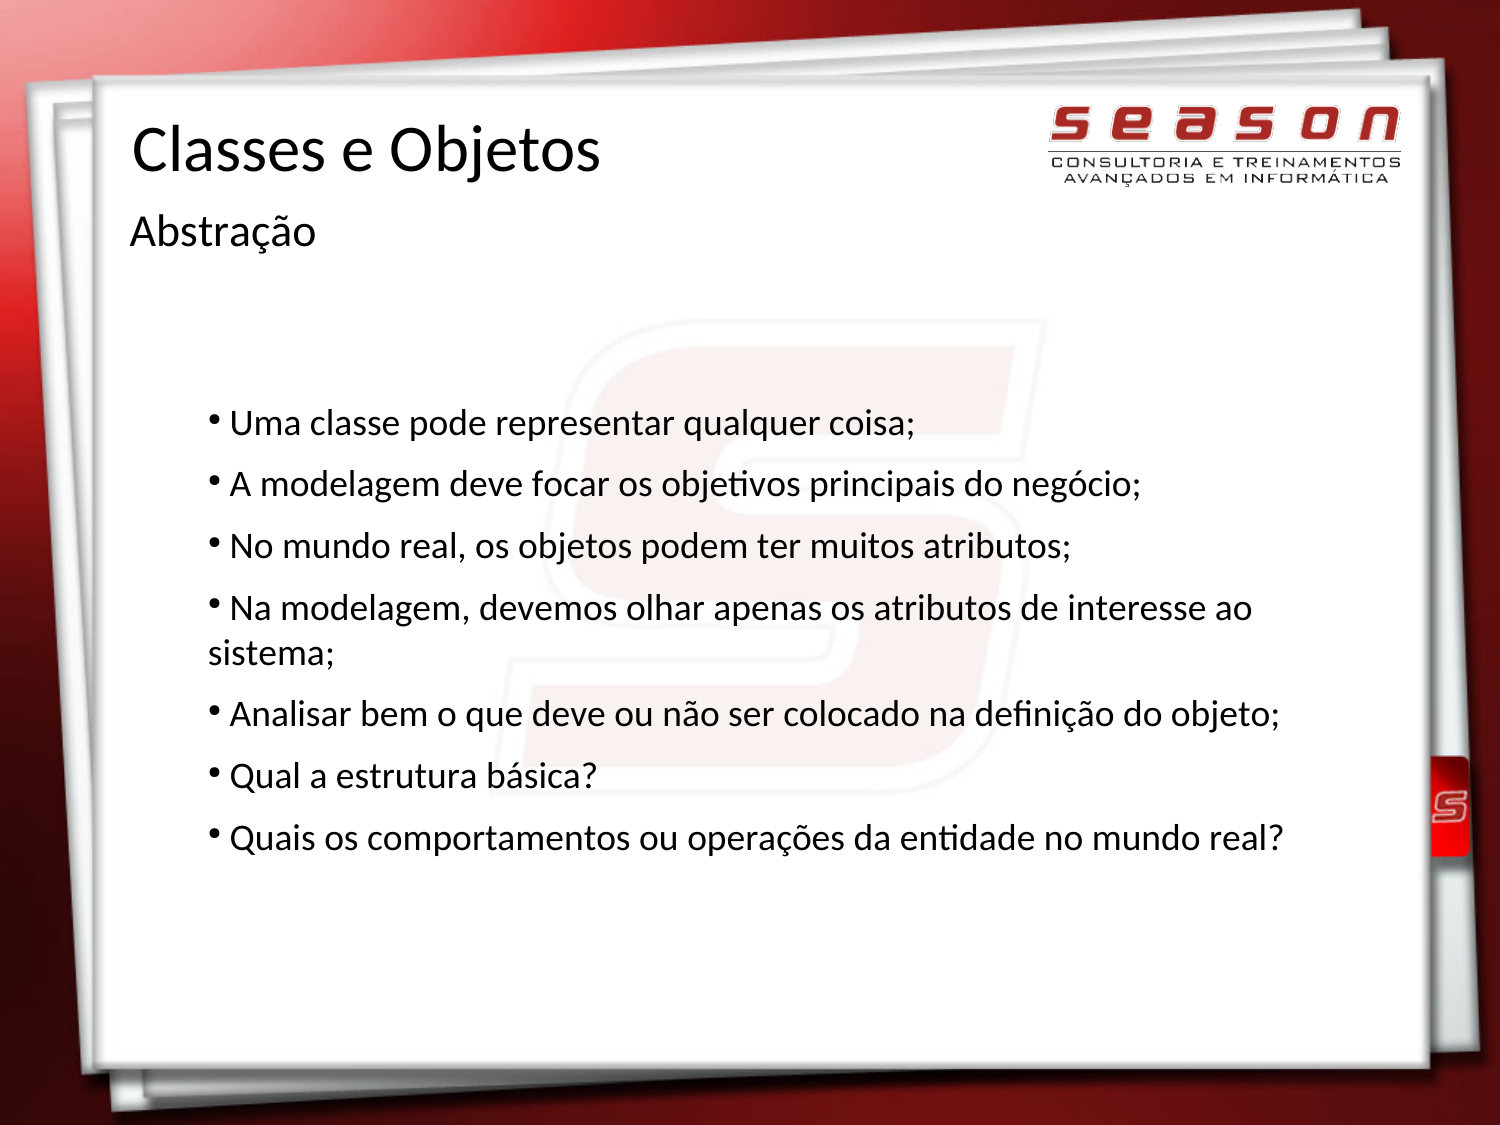

# Classes e Objetos
 Abstração
 Uma classe pode representar qualquer coisa;
 A modelagem deve focar os objetivos principais do negócio;
 No mundo real, os objetos podem ter muitos atributos;
 Na modelagem, devemos olhar apenas os atributos de interesse ao sistema;
 Analisar bem o que deve ou não ser colocado na definição do objeto;
 Qual a estrutura básica?
 Quais os comportamentos ou operações da entidade no mundo real?